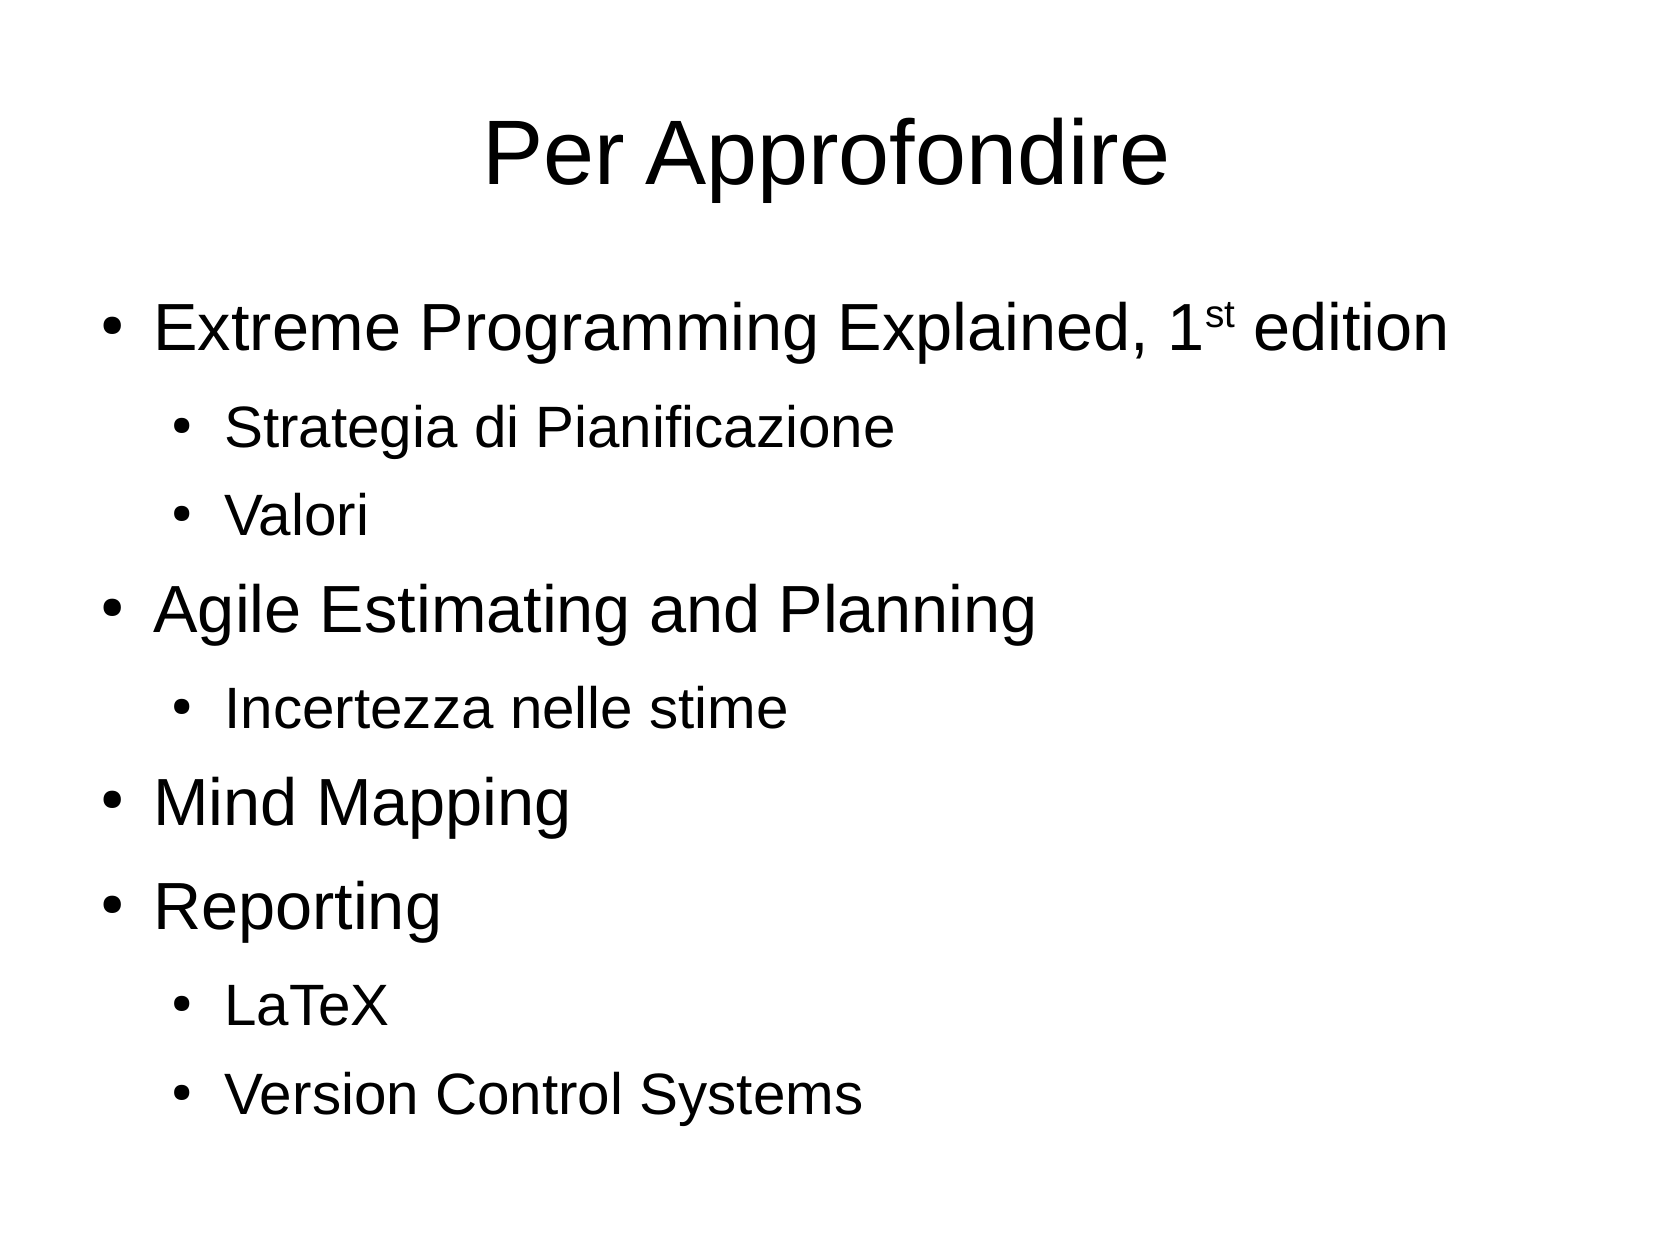

# Per Approfondire
Extreme Programming Explained, 1st edition
Strategia di Pianificazione
Valori
Agile Estimating and Planning
Incertezza nelle stime
Mind Mapping
Reporting
LaTeX
Version Control Systems